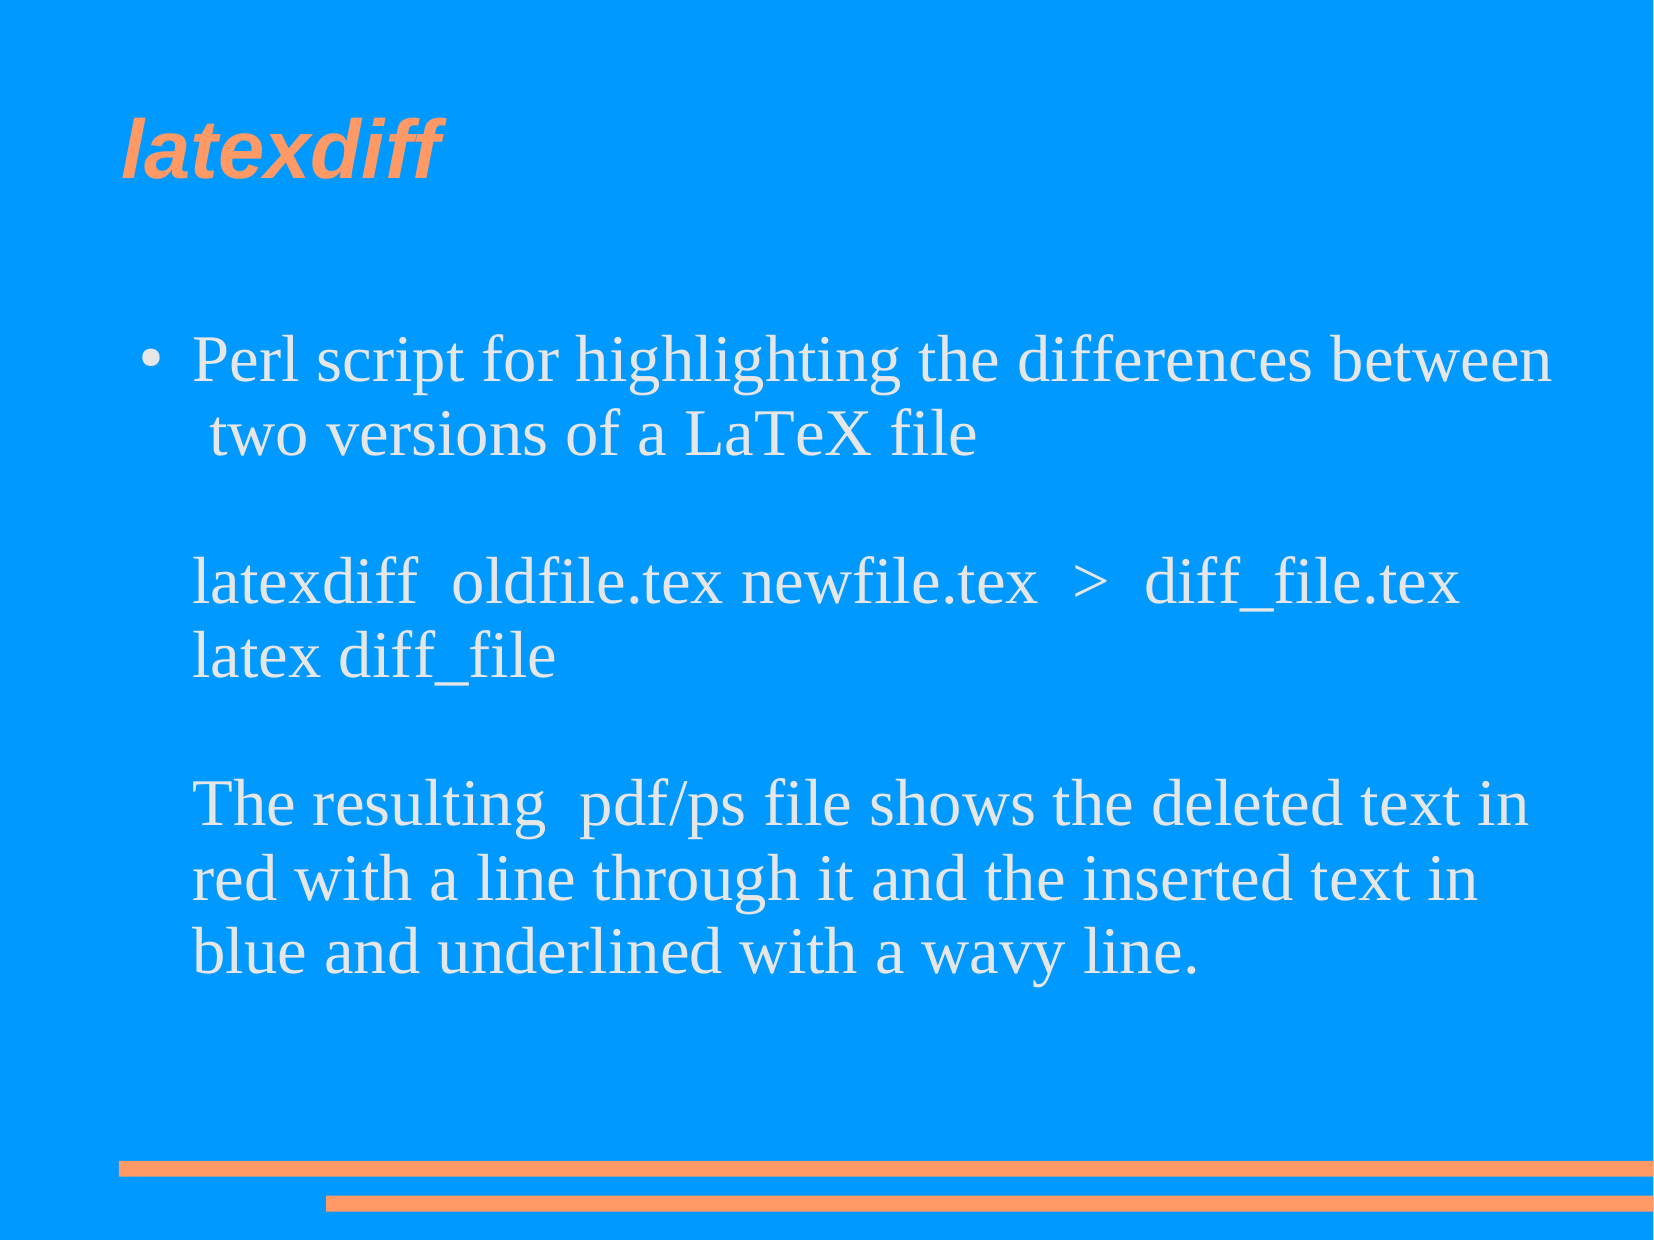

# latexdiff
Perl script for highlighting the differences between two versions of a LaTeX file
latexdiff oldfile.tex newfile.tex > diff_file.tex
latex diff_file
The resulting pdf/ps file shows the deleted text in red with a line through it and the inserted text in blue and underlined with a wavy line.